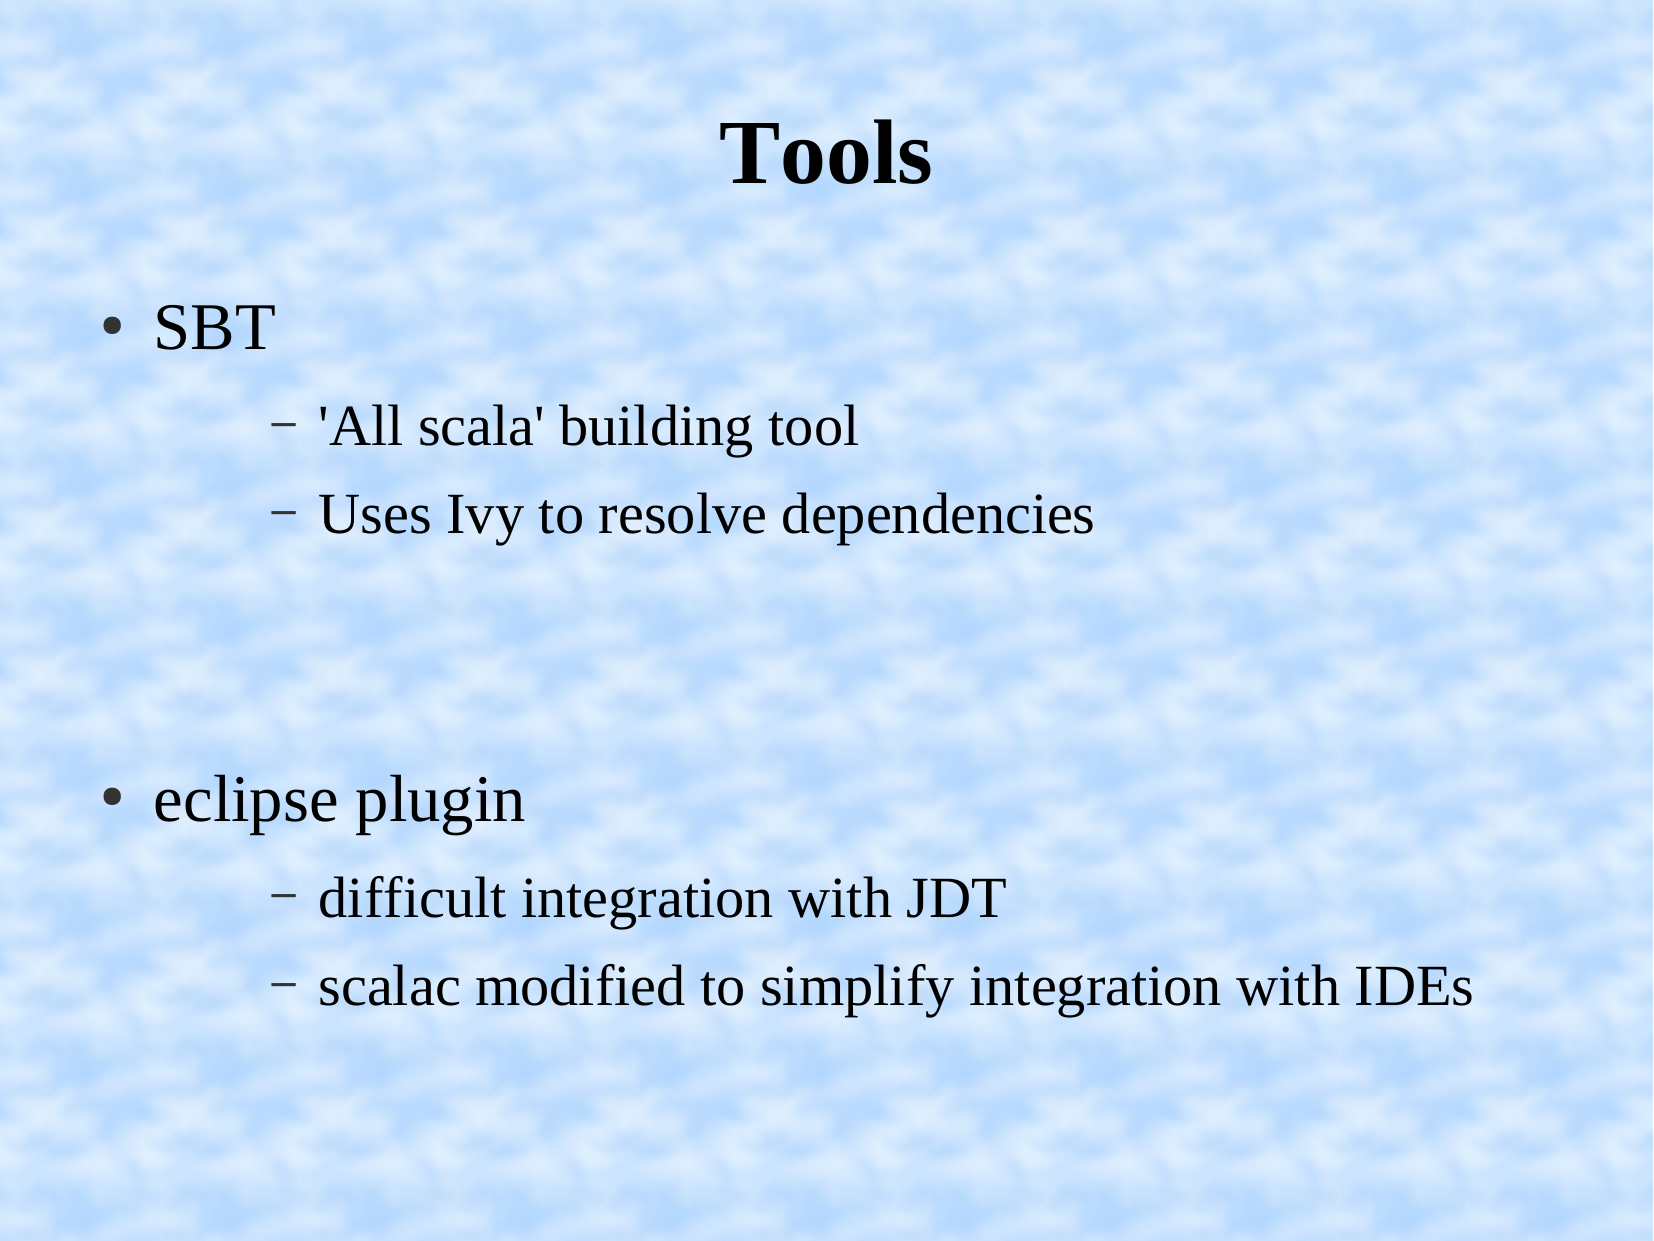

# Tools
SBT
'All scala' building tool
Uses Ivy to resolve dependencies
eclipse plugin
difficult integration with JDT
scalac modified to simplify integration with IDEs